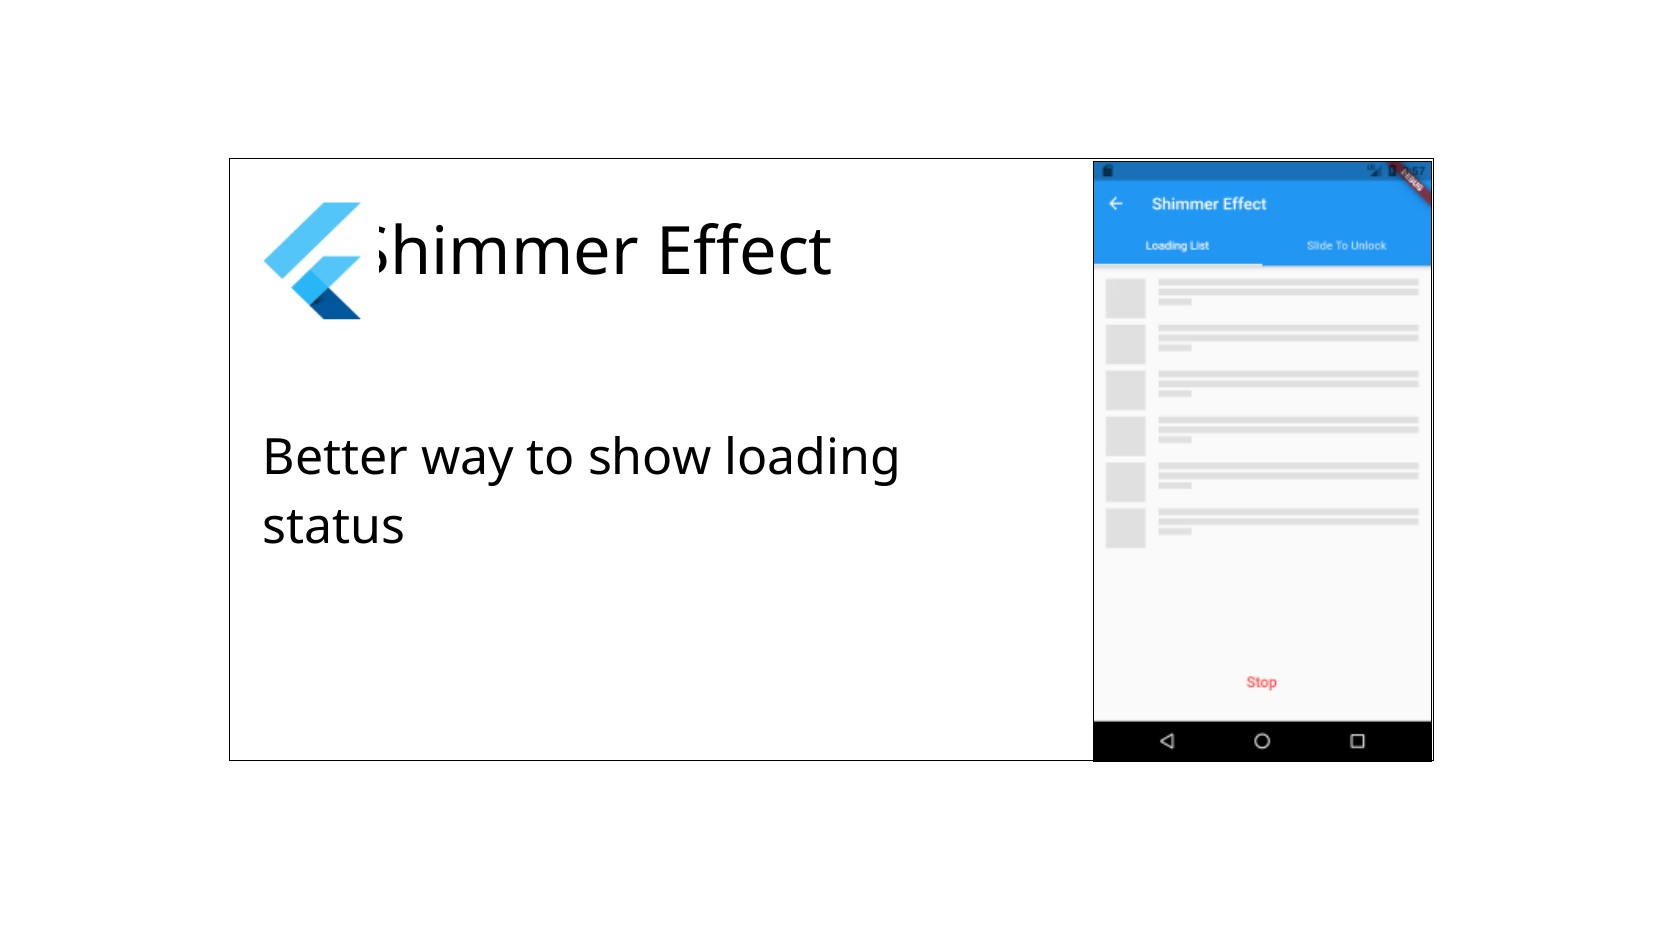

# Shimmer Effect
Better way to show loading status